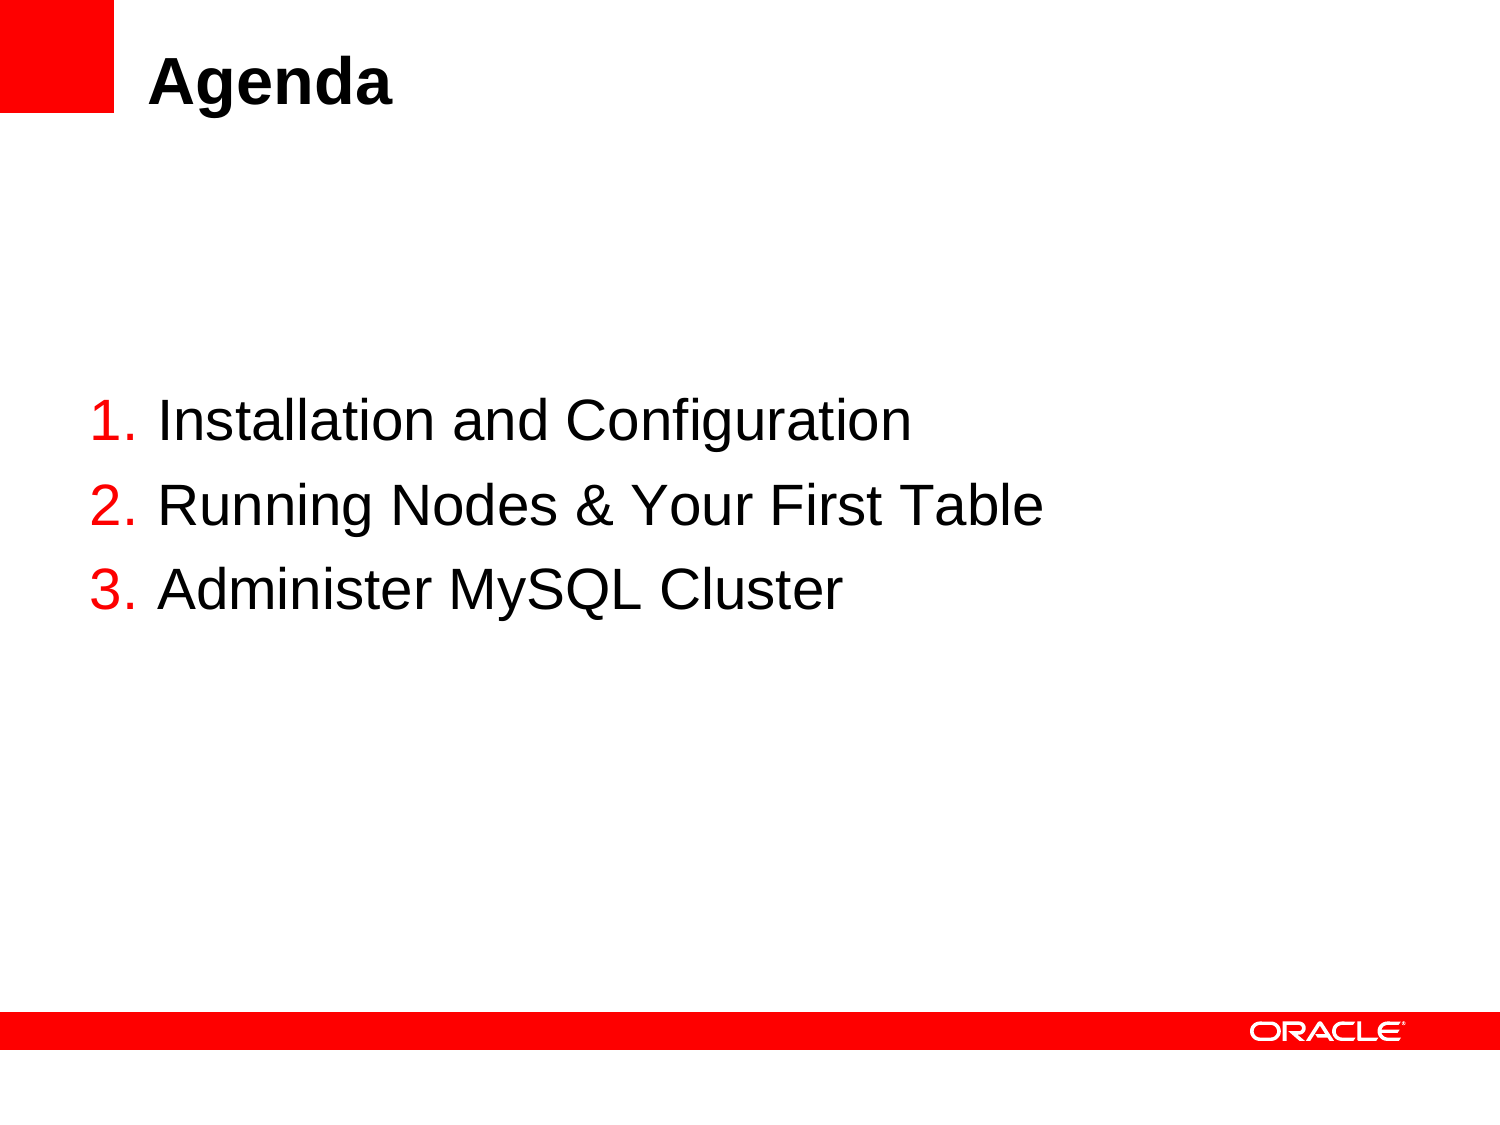

# Agenda
Installation and Configuration
Running Nodes & Your First Table
Administer MySQL Cluster